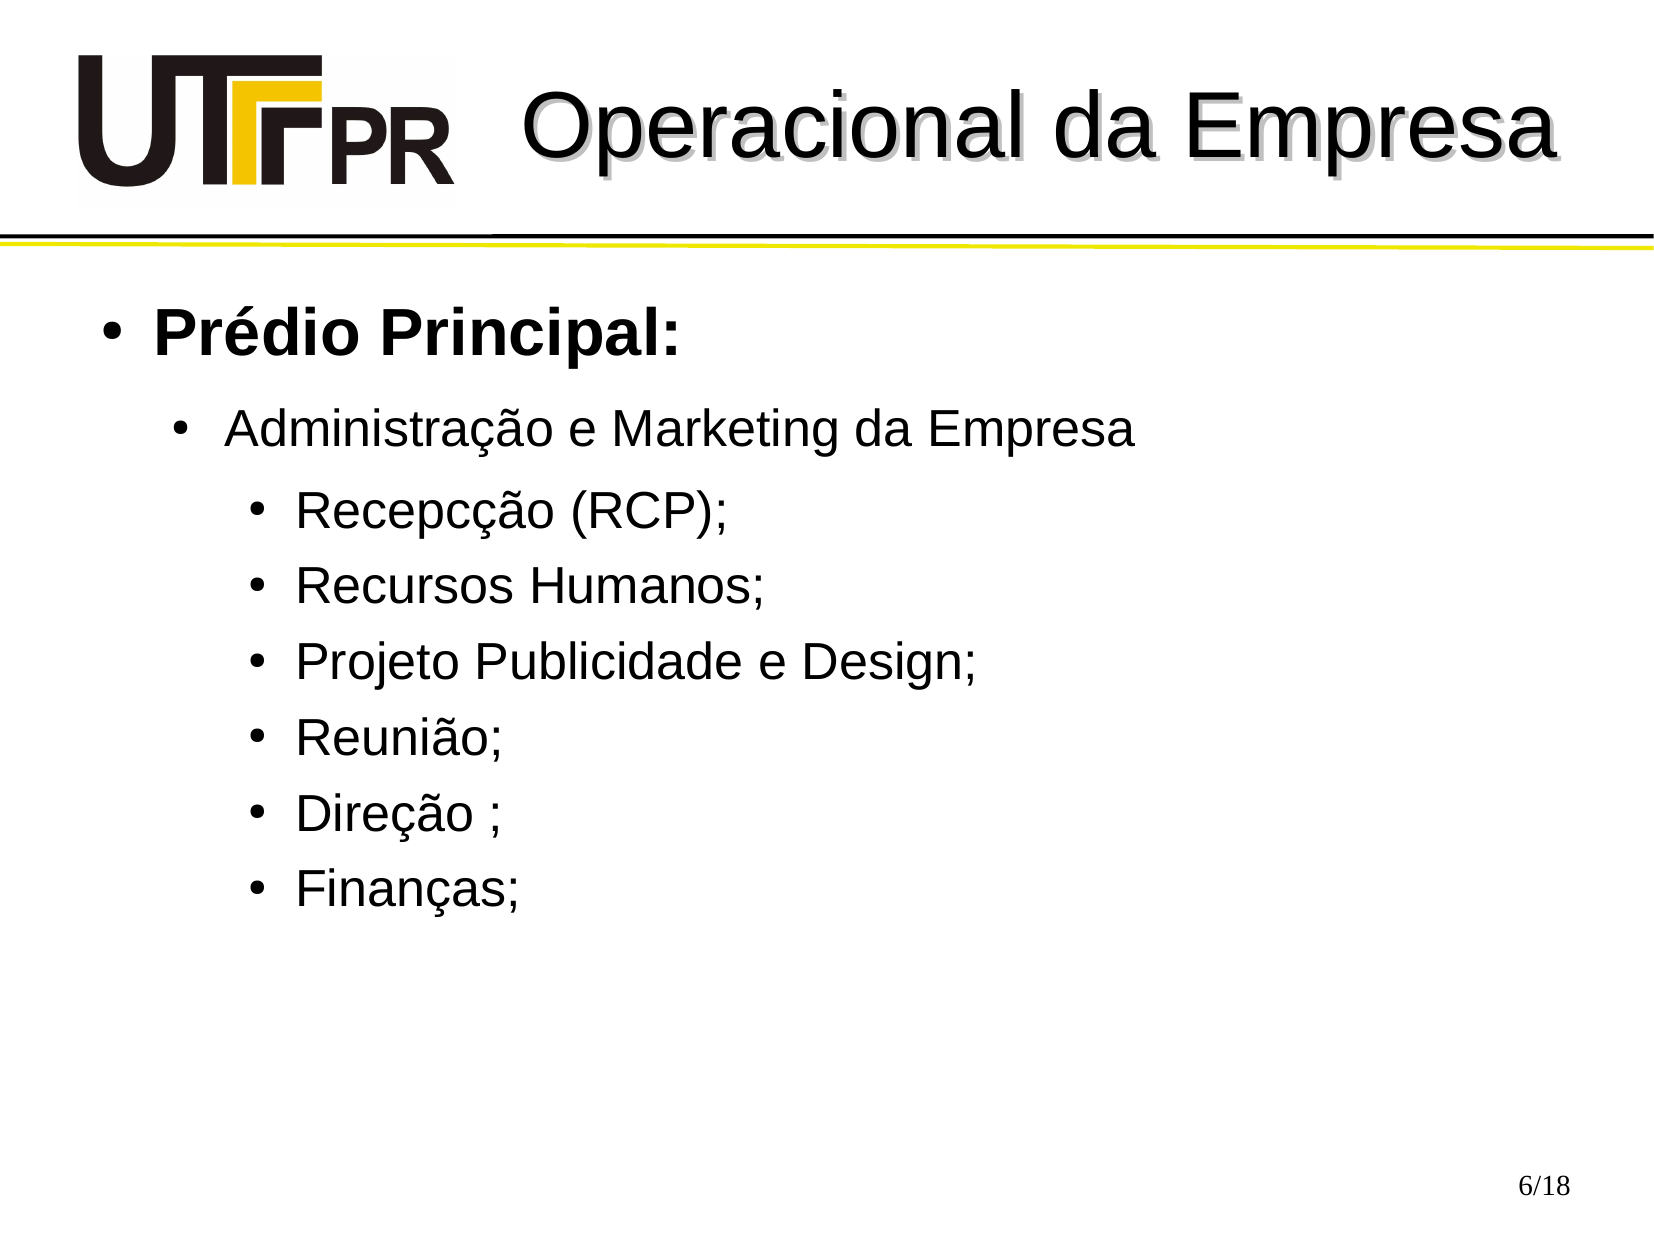

# Operacional da Empresa
Prédio Principal:
Administração e Marketing da Empresa
Recepcção (RCP);
Recursos Humanos;
Projeto Publicidade e Design;
Reunião;
Direção ;
Finanças;
6